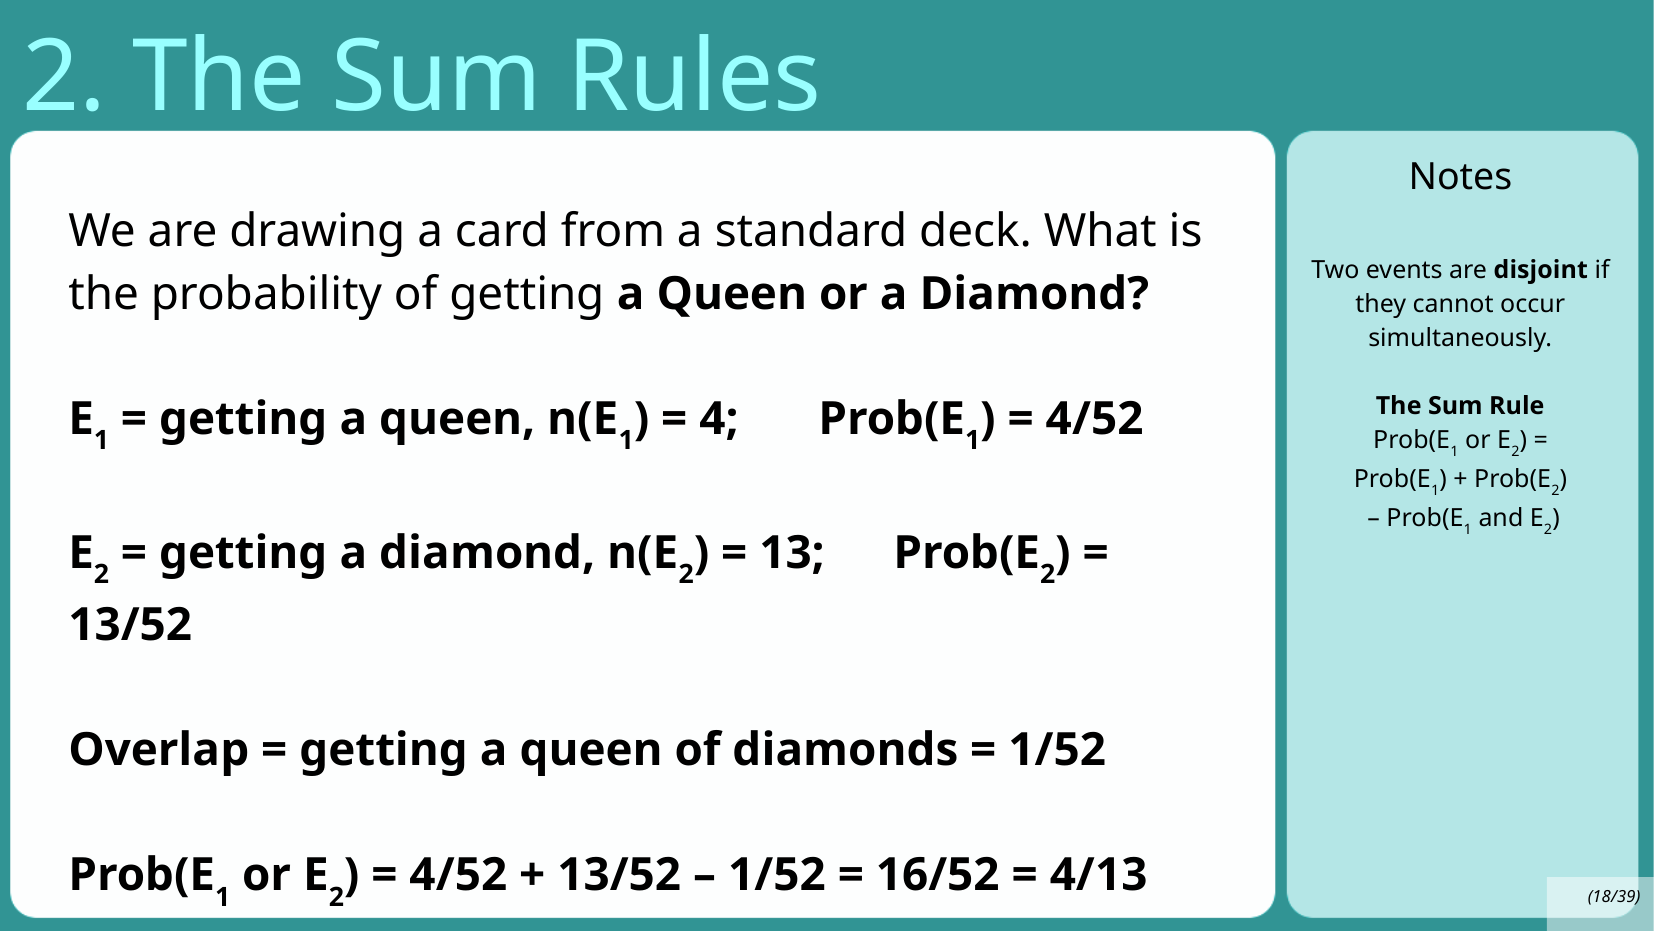

# 2. The Sum Rules
Notes
Two events are disjoint if they cannot occur simultaneously.
The Sum Rule
Prob(E1 or E2) =
Prob(E1) + Prob(E2)
 – Prob(E1 and E2)
We are drawing a card from a standard deck. What is the probability of getting a Queen or a Diamond?
E1 = getting a queen, n(E1) = 4;		Prob(E1) = 4/52
E2 = getting a diamond, n(E2) = 13;	Prob(E2) = 13/52
Overlap = getting a queen of diamonds = 1/52
Prob(E1 or E2) = 4/52 + 13/52 – 1/52 = 16/52 = 4/13